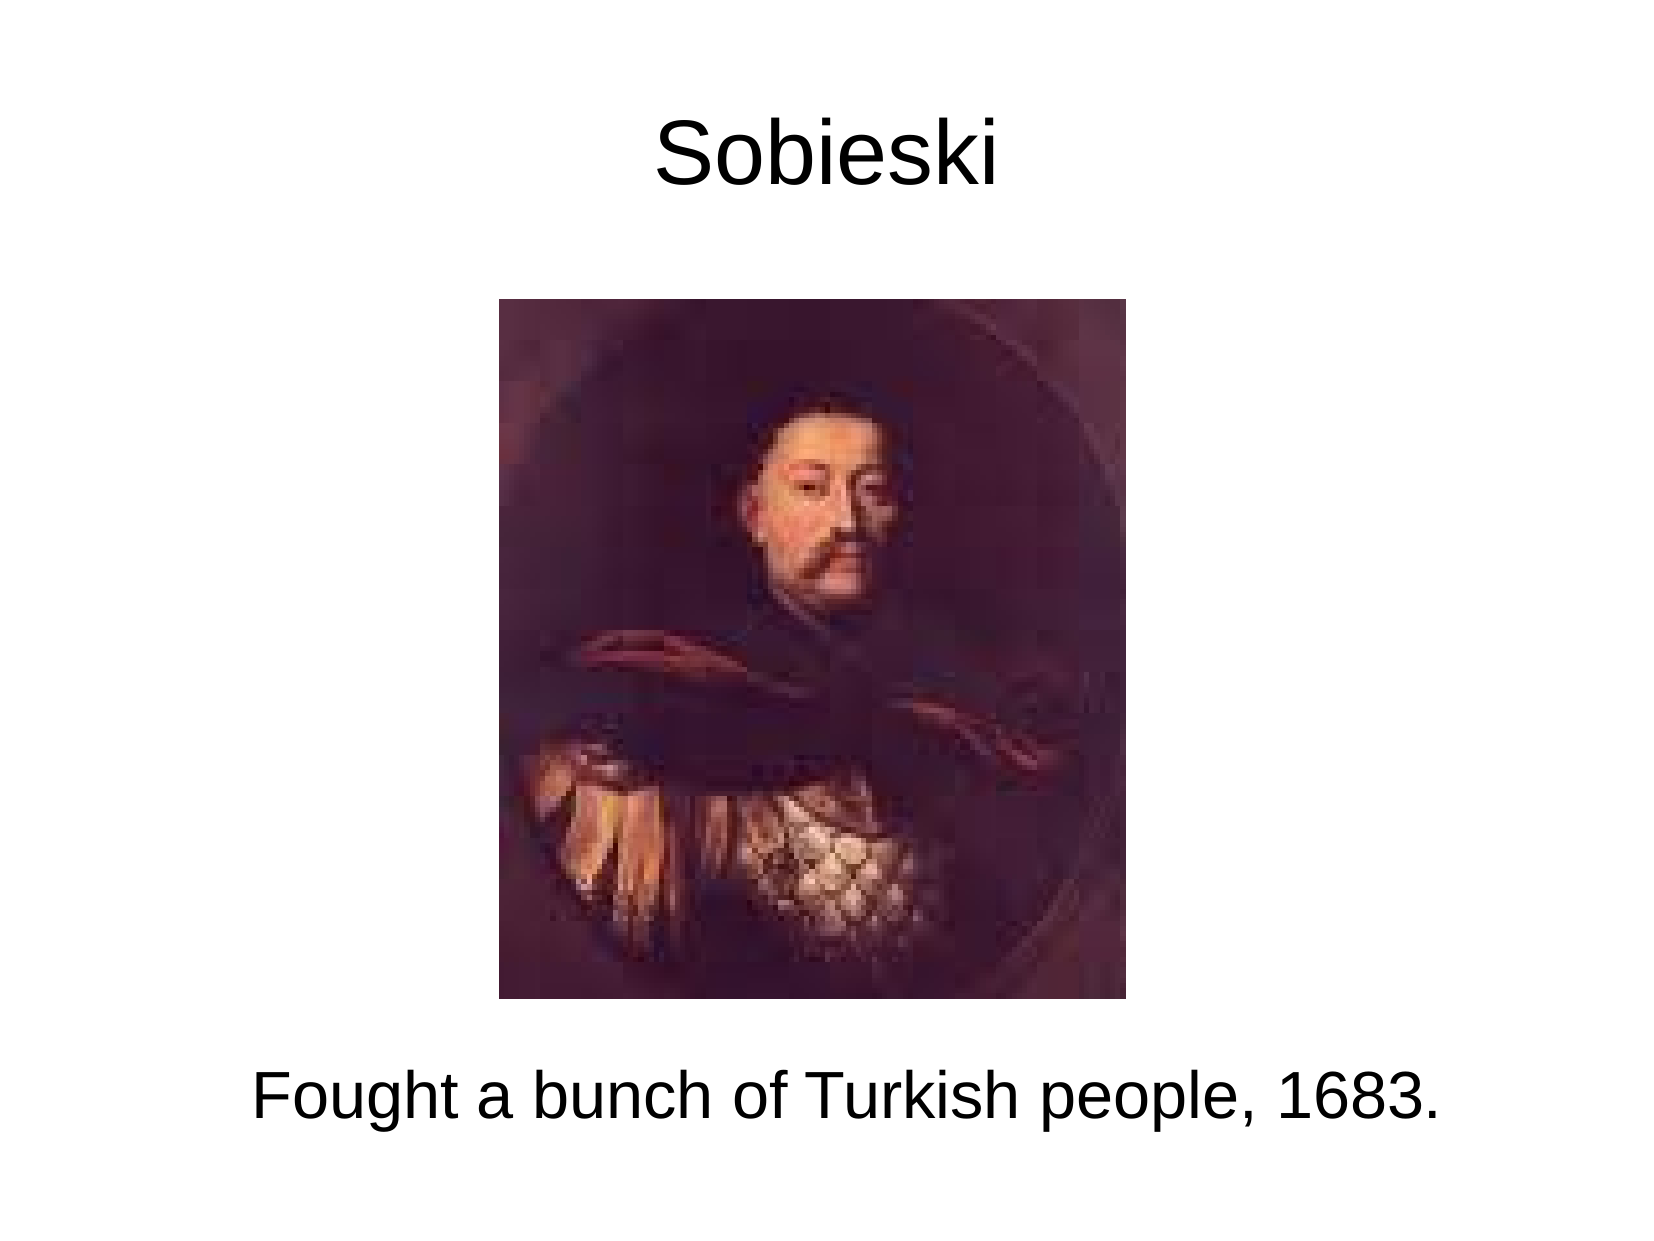

# Sobieski
Fought a bunch of Turkish people, 1683.